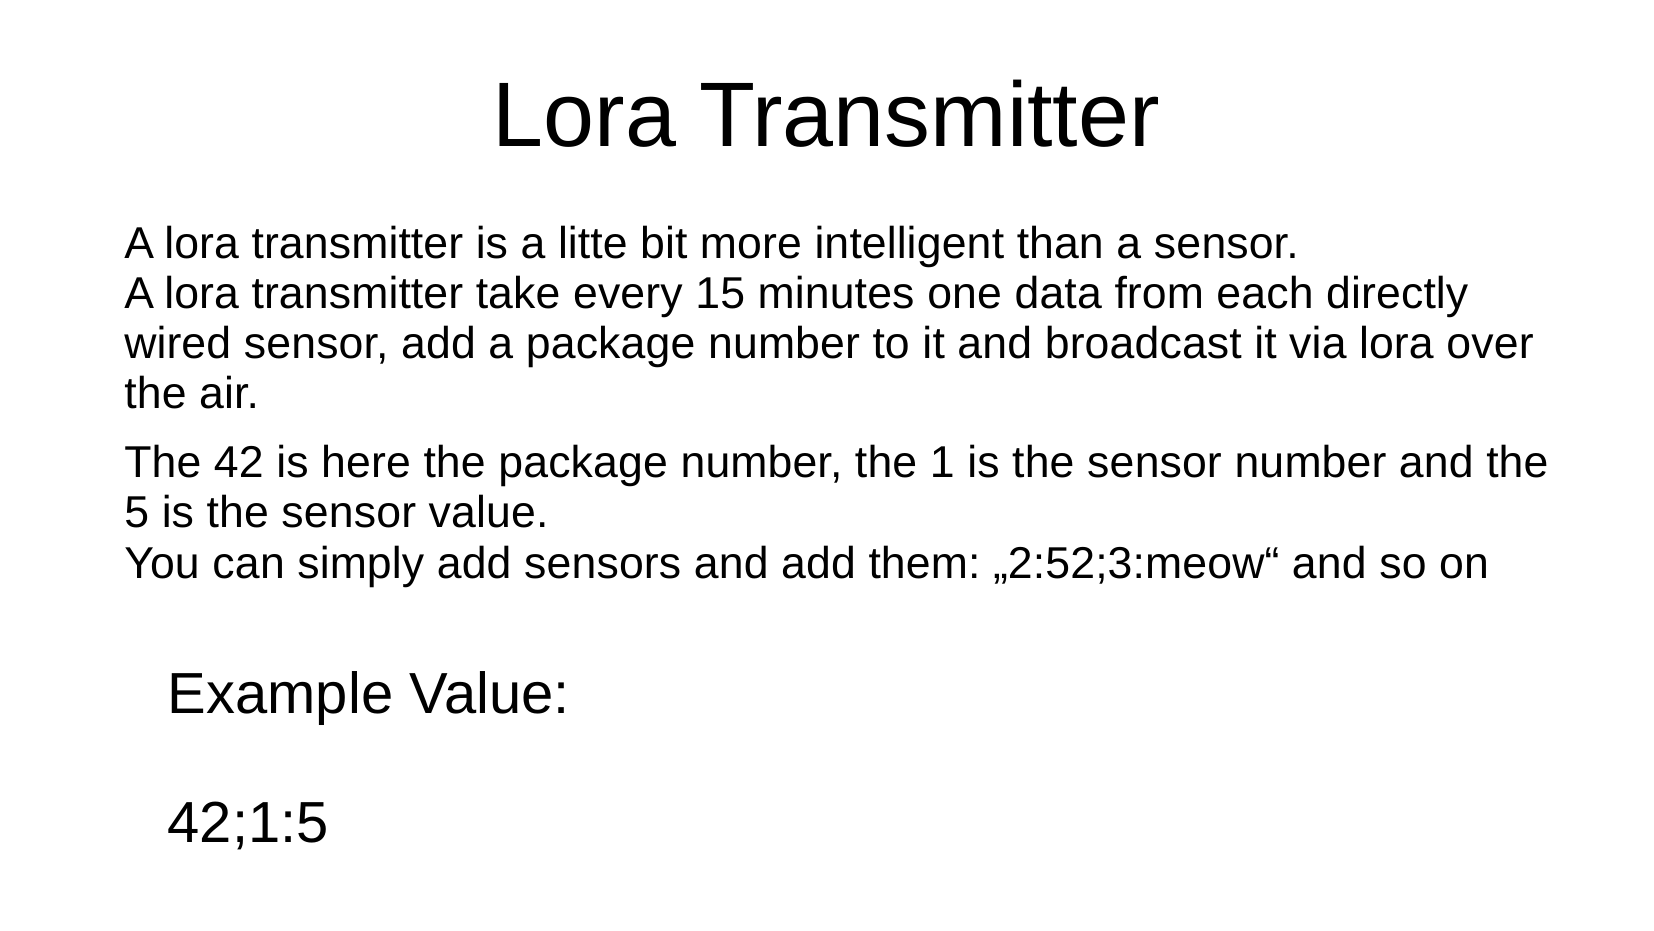

# Lora Transmitter
A lora transmitter is a litte bit more intelligent than a sensor.
A lora transmitter take every 15 minutes one data from each directly wired sensor, add a package number to it and broadcast it via lora over the air.
The 42 is here the package number, the 1 is the sensor number and the 5 is the sensor value.
You can simply add sensors and add them: „2:52;3:meow“ and so on
Example Value:
42;1:5